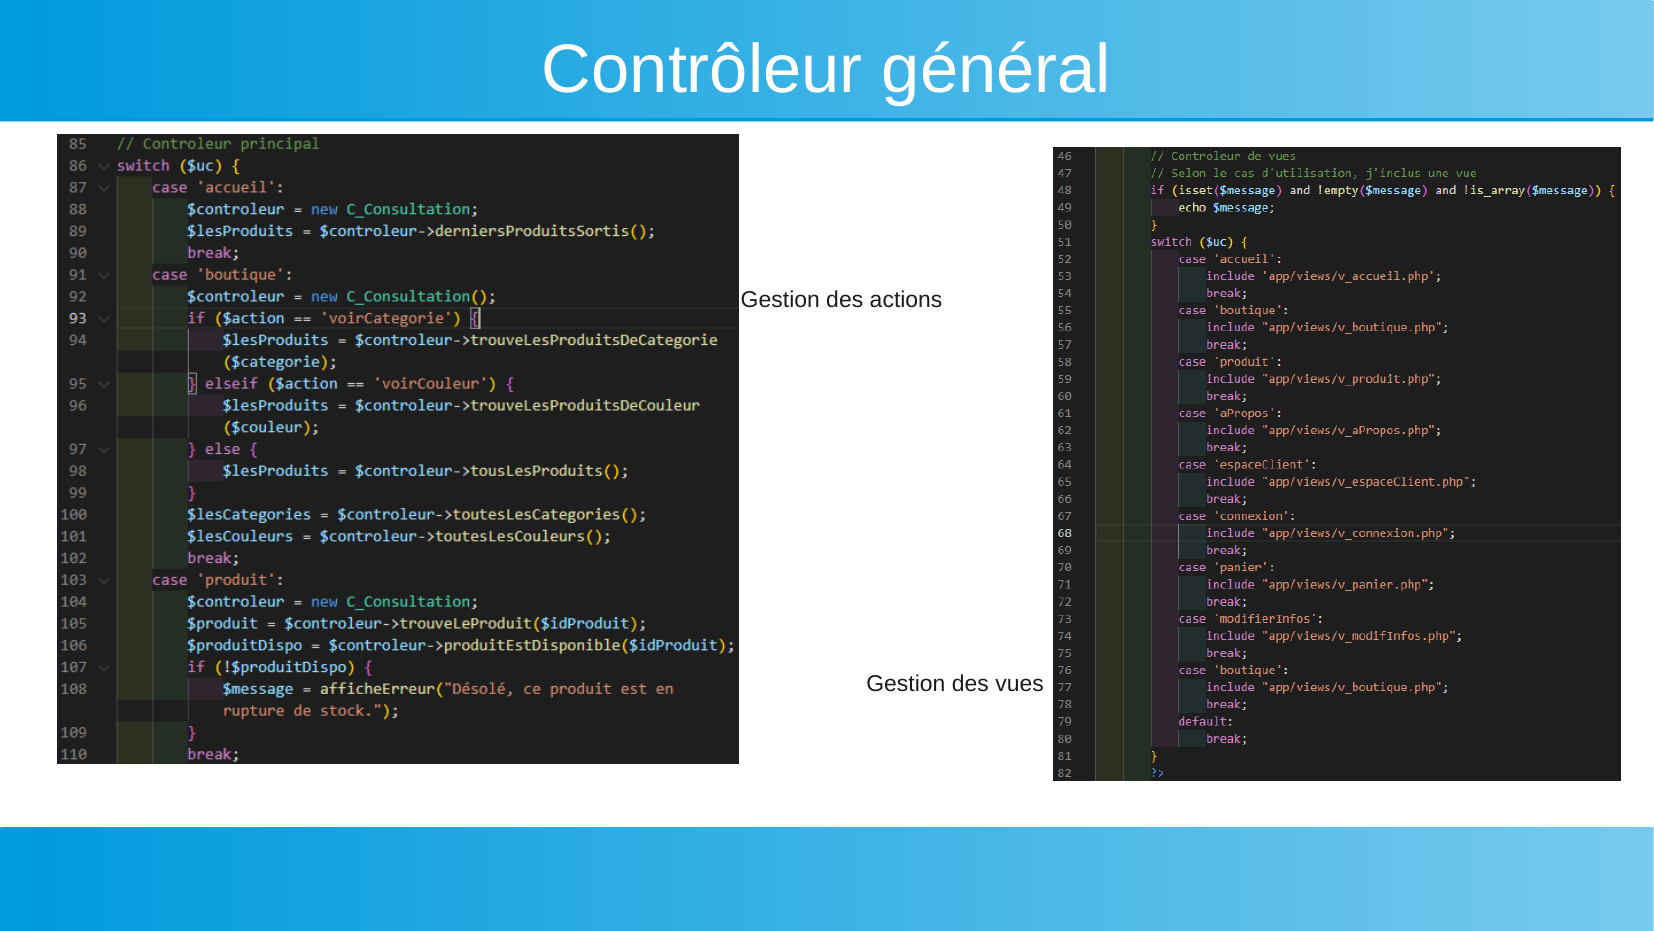

# Contrôleur général
Gestion des actions
Gestion des vues